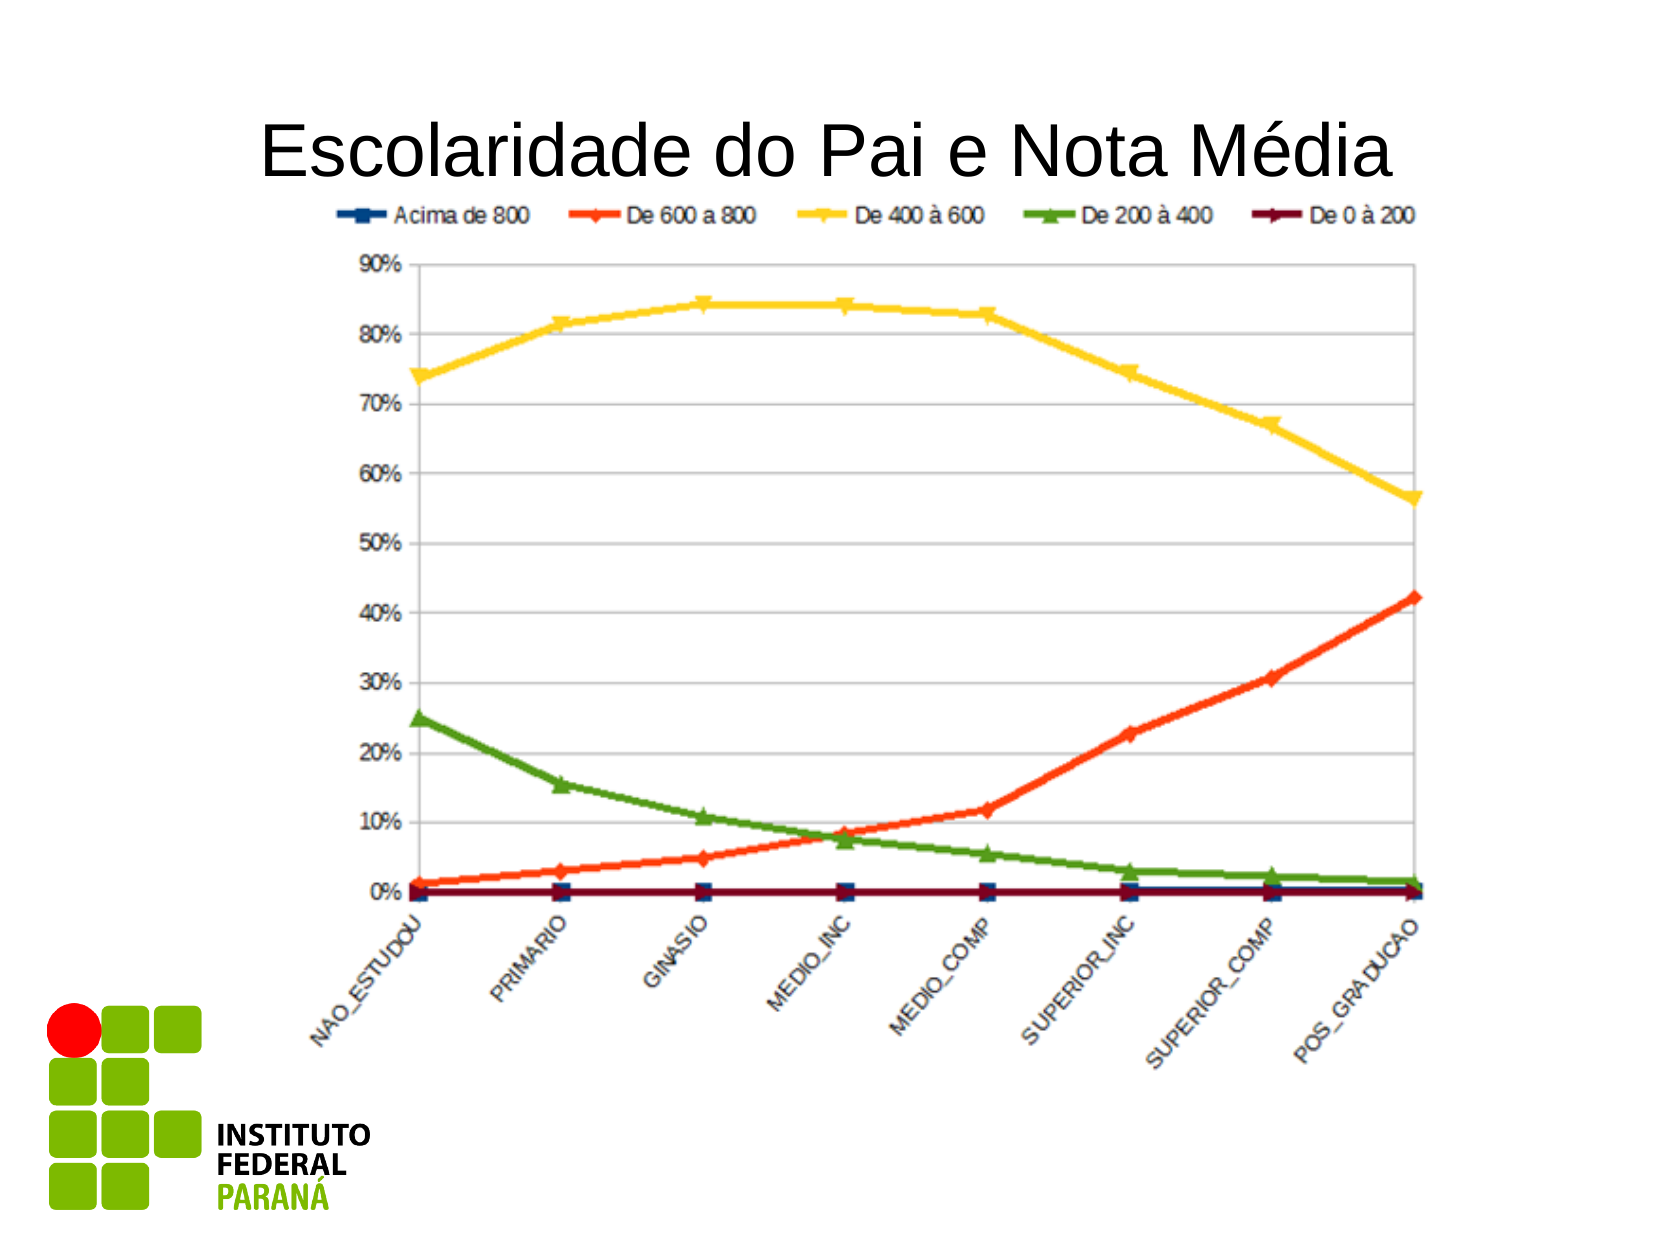

# Escolaridade do Pai e Nota Média